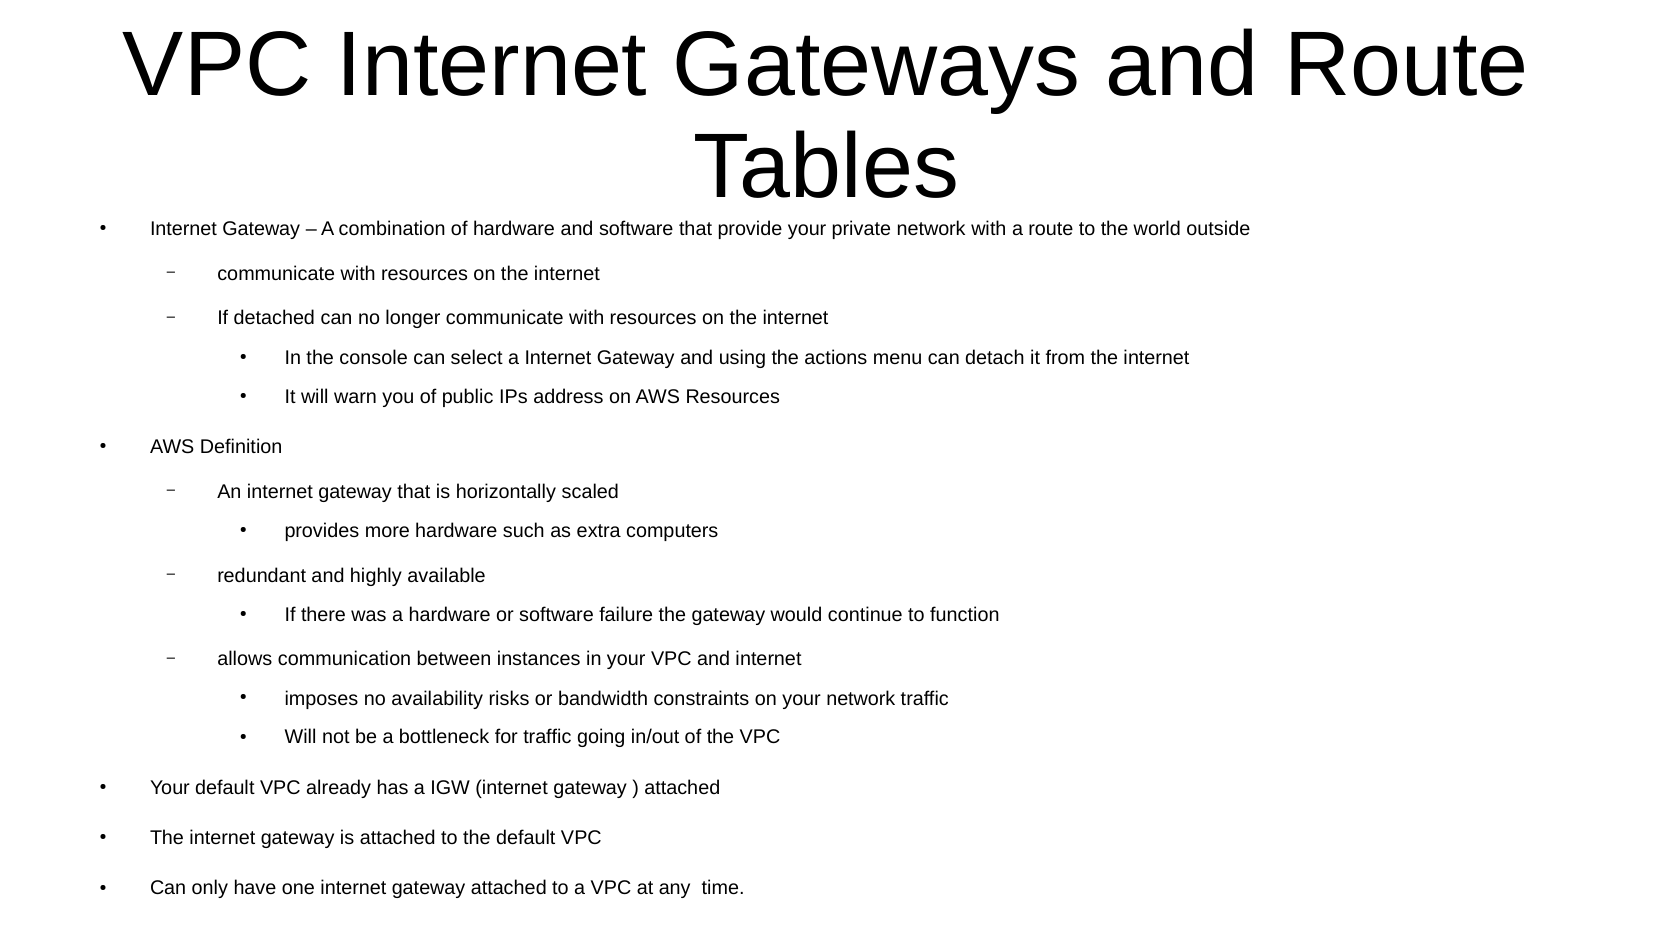

# VPC Internet Gateways and Route Tables
Internet Gateway – A combination of hardware and software that provide your private network with a route to the world outside
communicate with resources on the internet
If detached can no longer communicate with resources on the internet
In the console can select a Internet Gateway and using the actions menu can detach it from the internet
It will warn you of public IPs address on AWS Resources
AWS Definition
An internet gateway that is horizontally scaled
provides more hardware such as extra computers
redundant and highly available
If there was a hardware or software failure the gateway would continue to function
allows communication between instances in your VPC and internet
imposes no availability risks or bandwidth constraints on your network traffic
Will not be a bottleneck for traffic going in/out of the VPC
Your default VPC already has a IGW (internet gateway ) attached
The internet gateway is attached to the default VPC
Can only have one internet gateway attached to a VPC at any time.